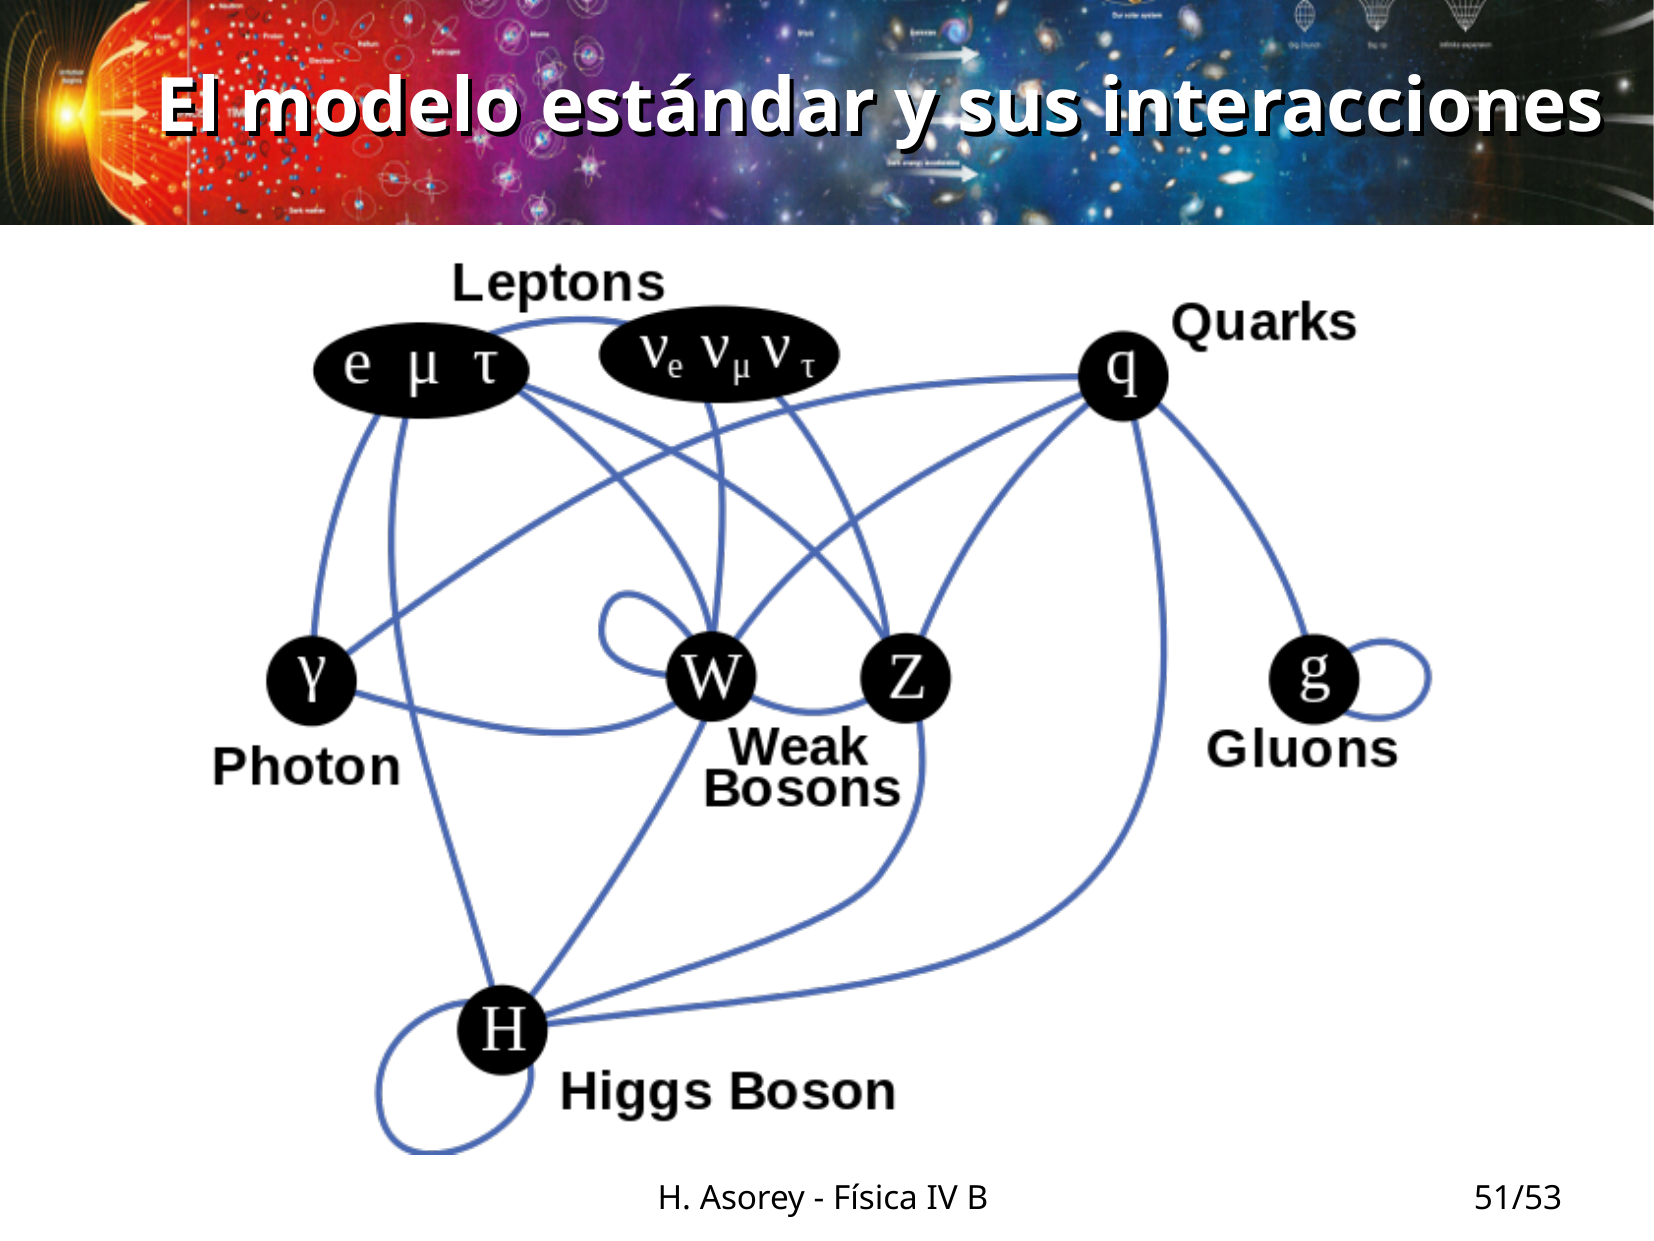

# El modelo estándar y sus interacciones
H. Asorey - Física IV B
51